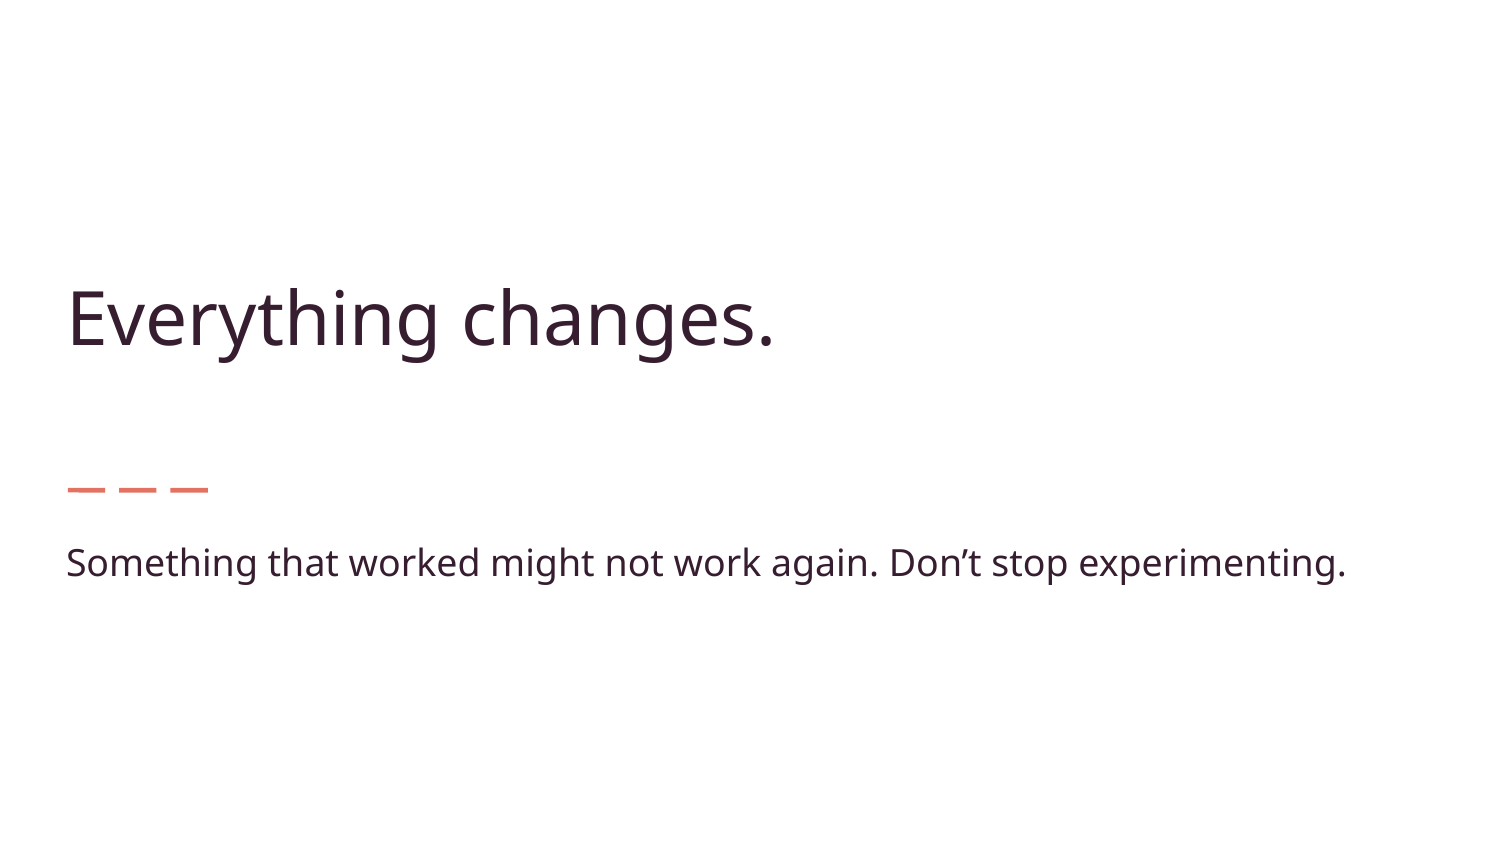

# Everything changes.
Something that worked might not work again. Don’t stop experimenting.